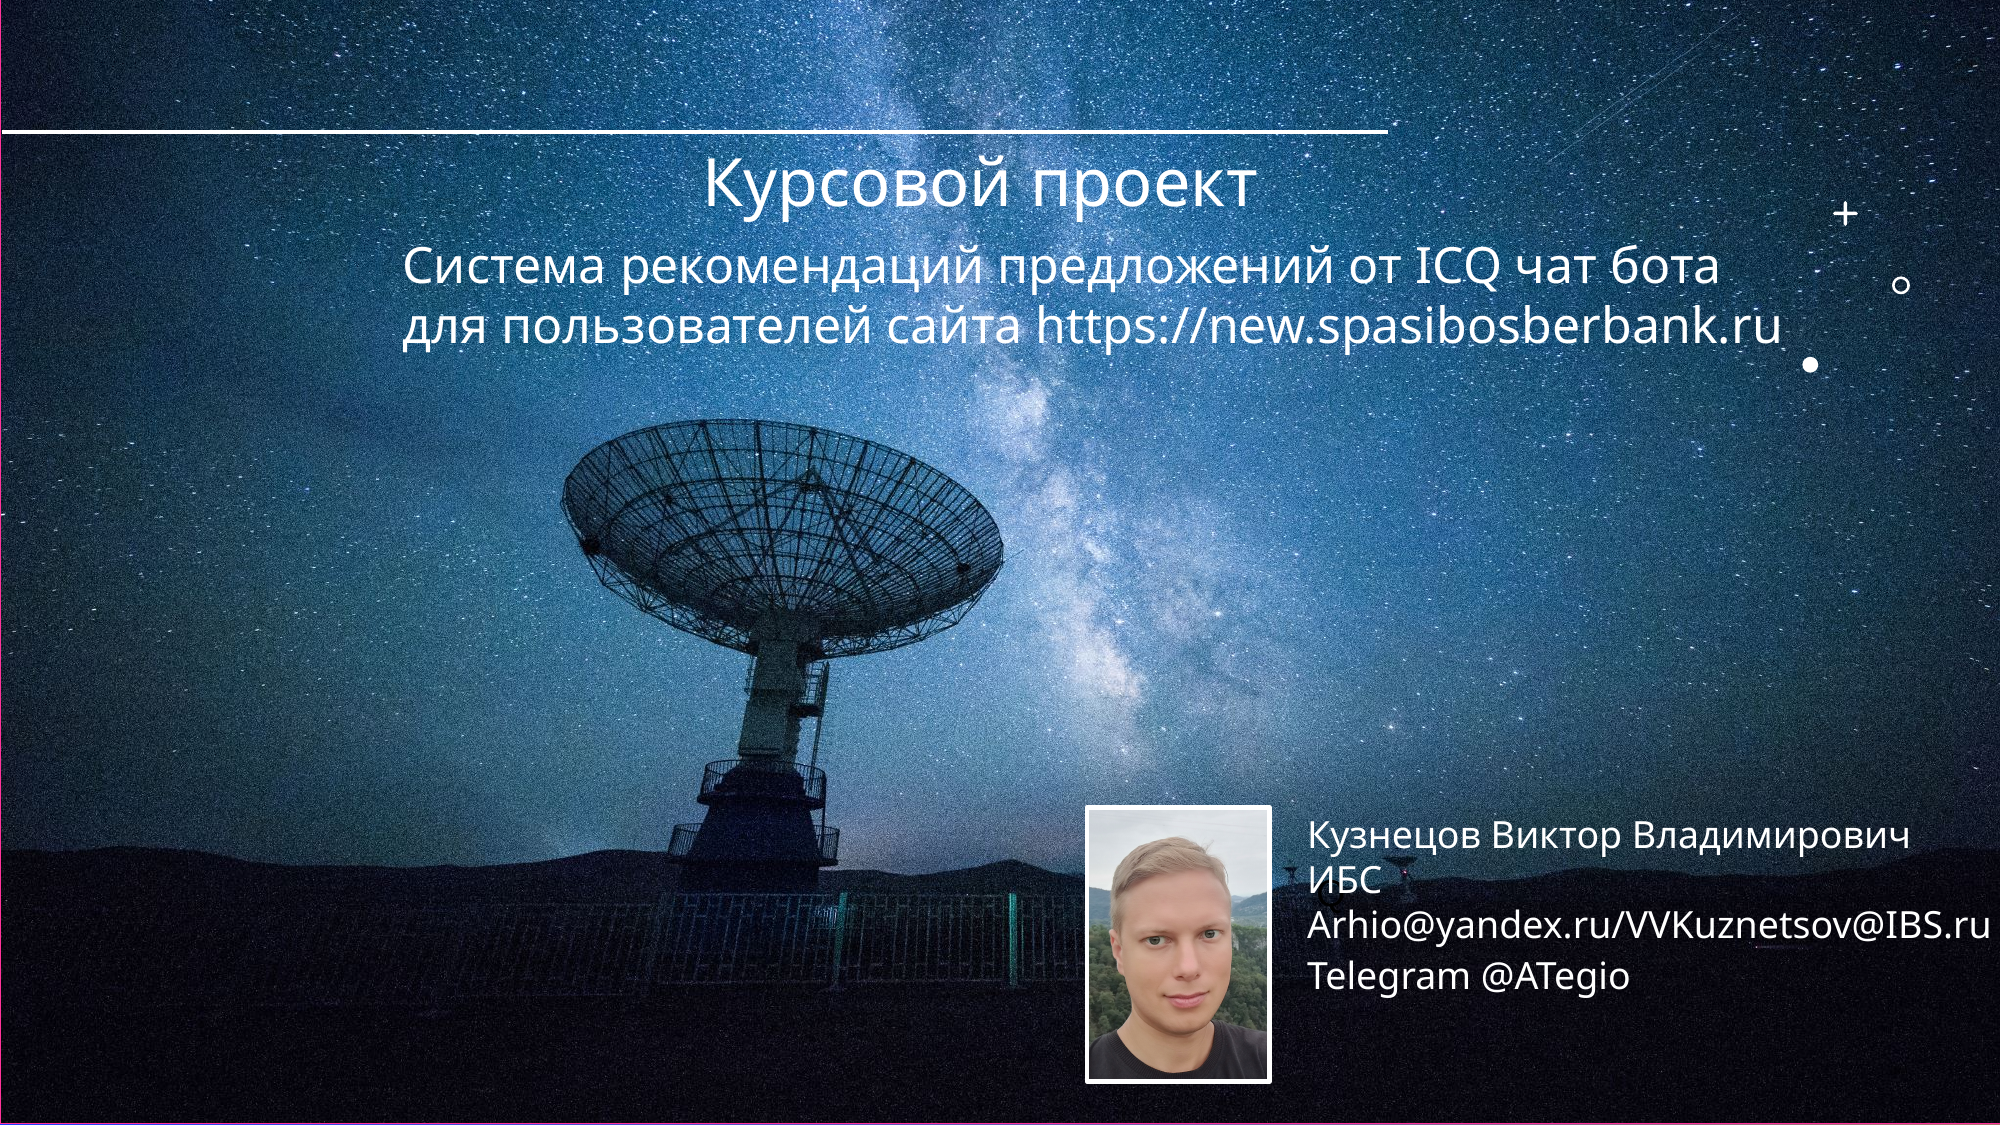

Курсовой проект
Система рекомендаций предложений от ICQ чат бота для пользователей сайта https://new.spasibosberbank.ru
Кузнецов Виктор Владимирович
ИБС
Arhio@yandex.ru/VVKuznetsov@IBS.ru
Telegram @ATegio
Q